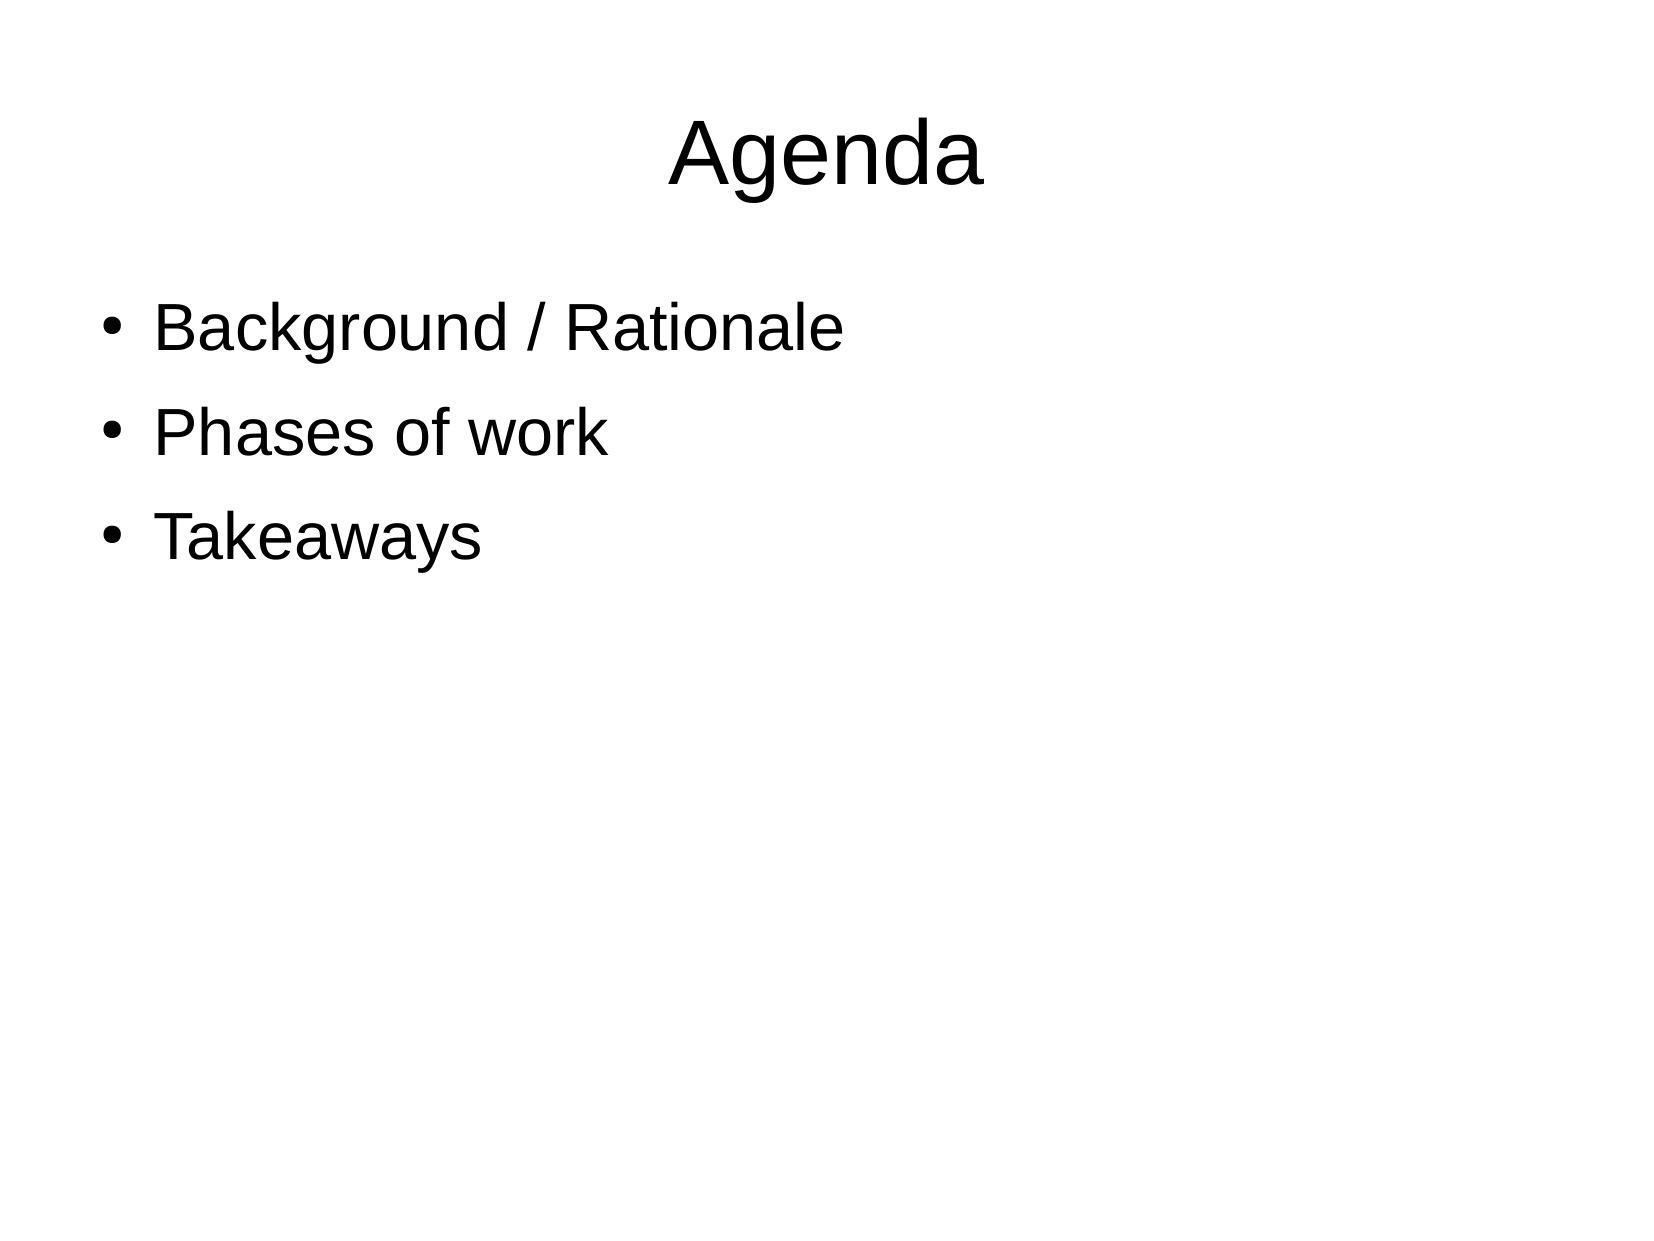

# Agenda
Background / Rationale
Phases of work
Takeaways